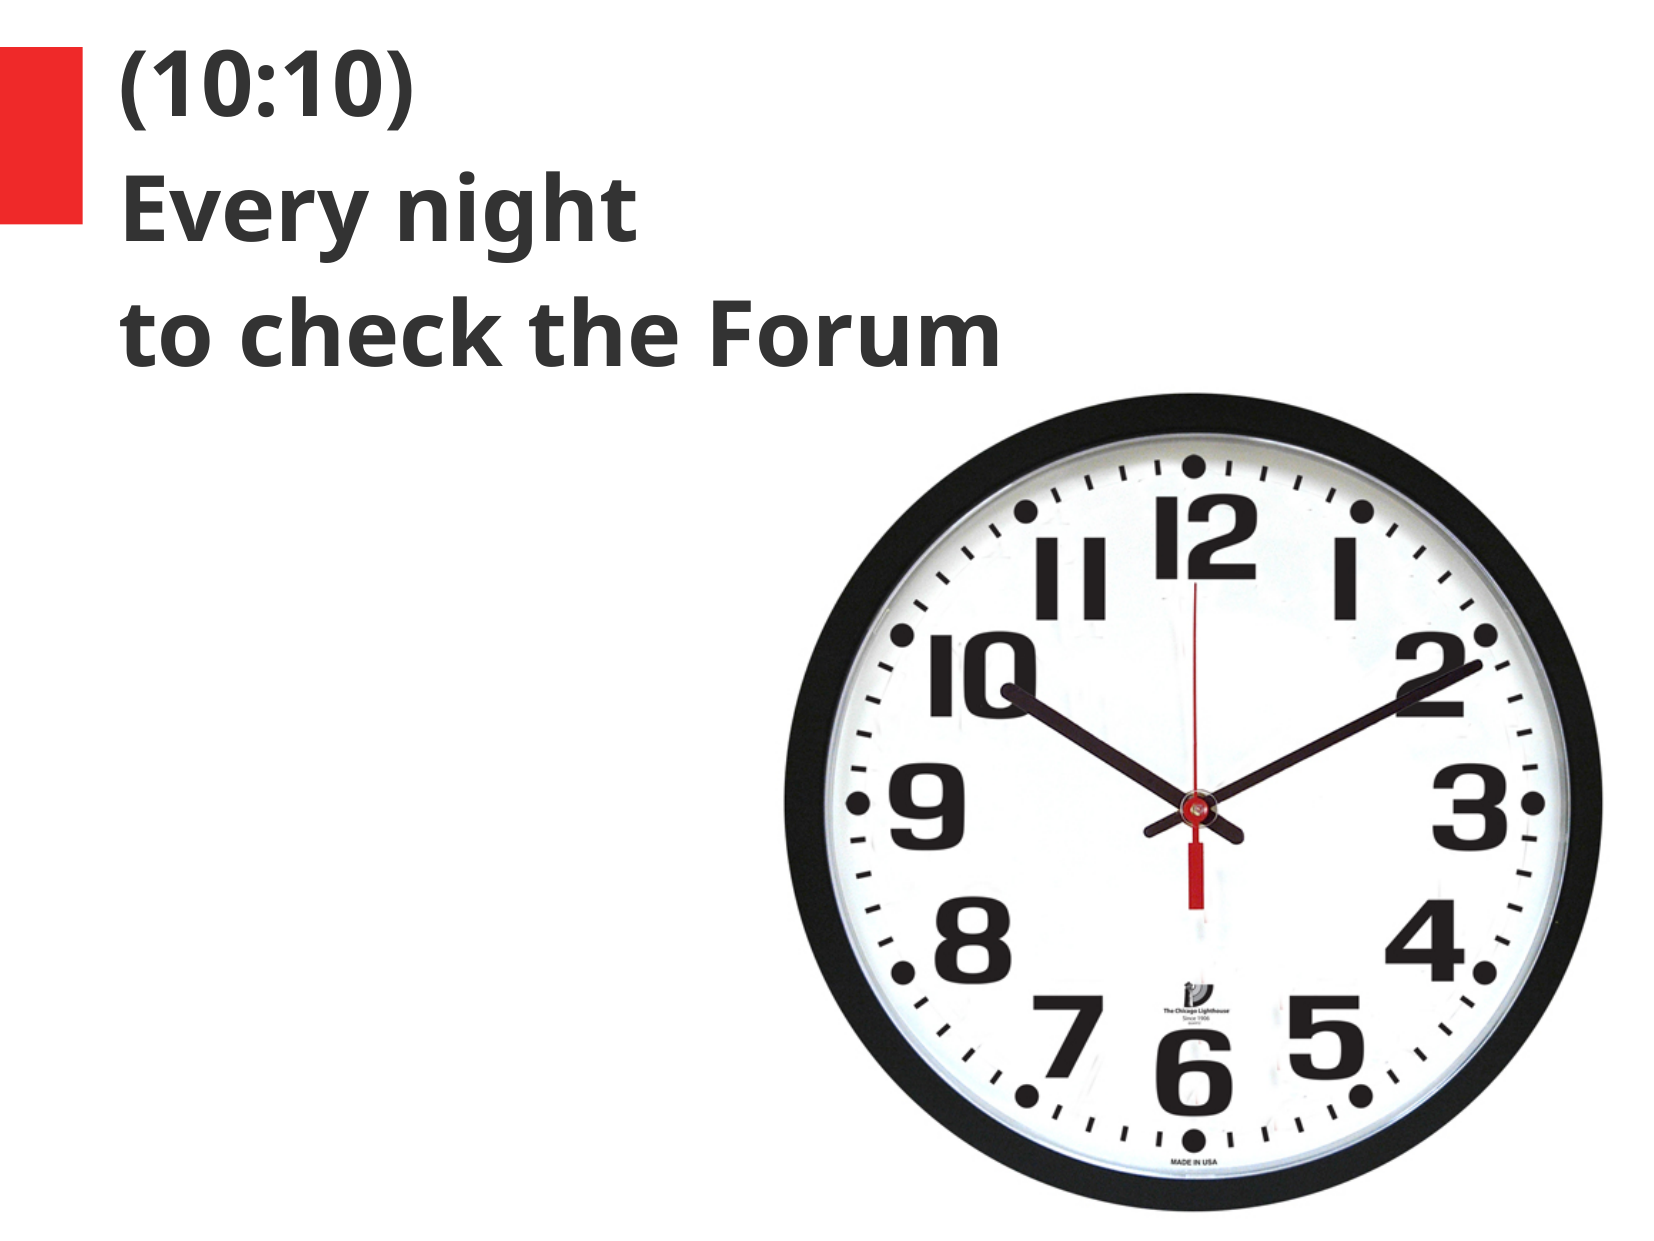

# (10:10) Every night to check the Forum
48